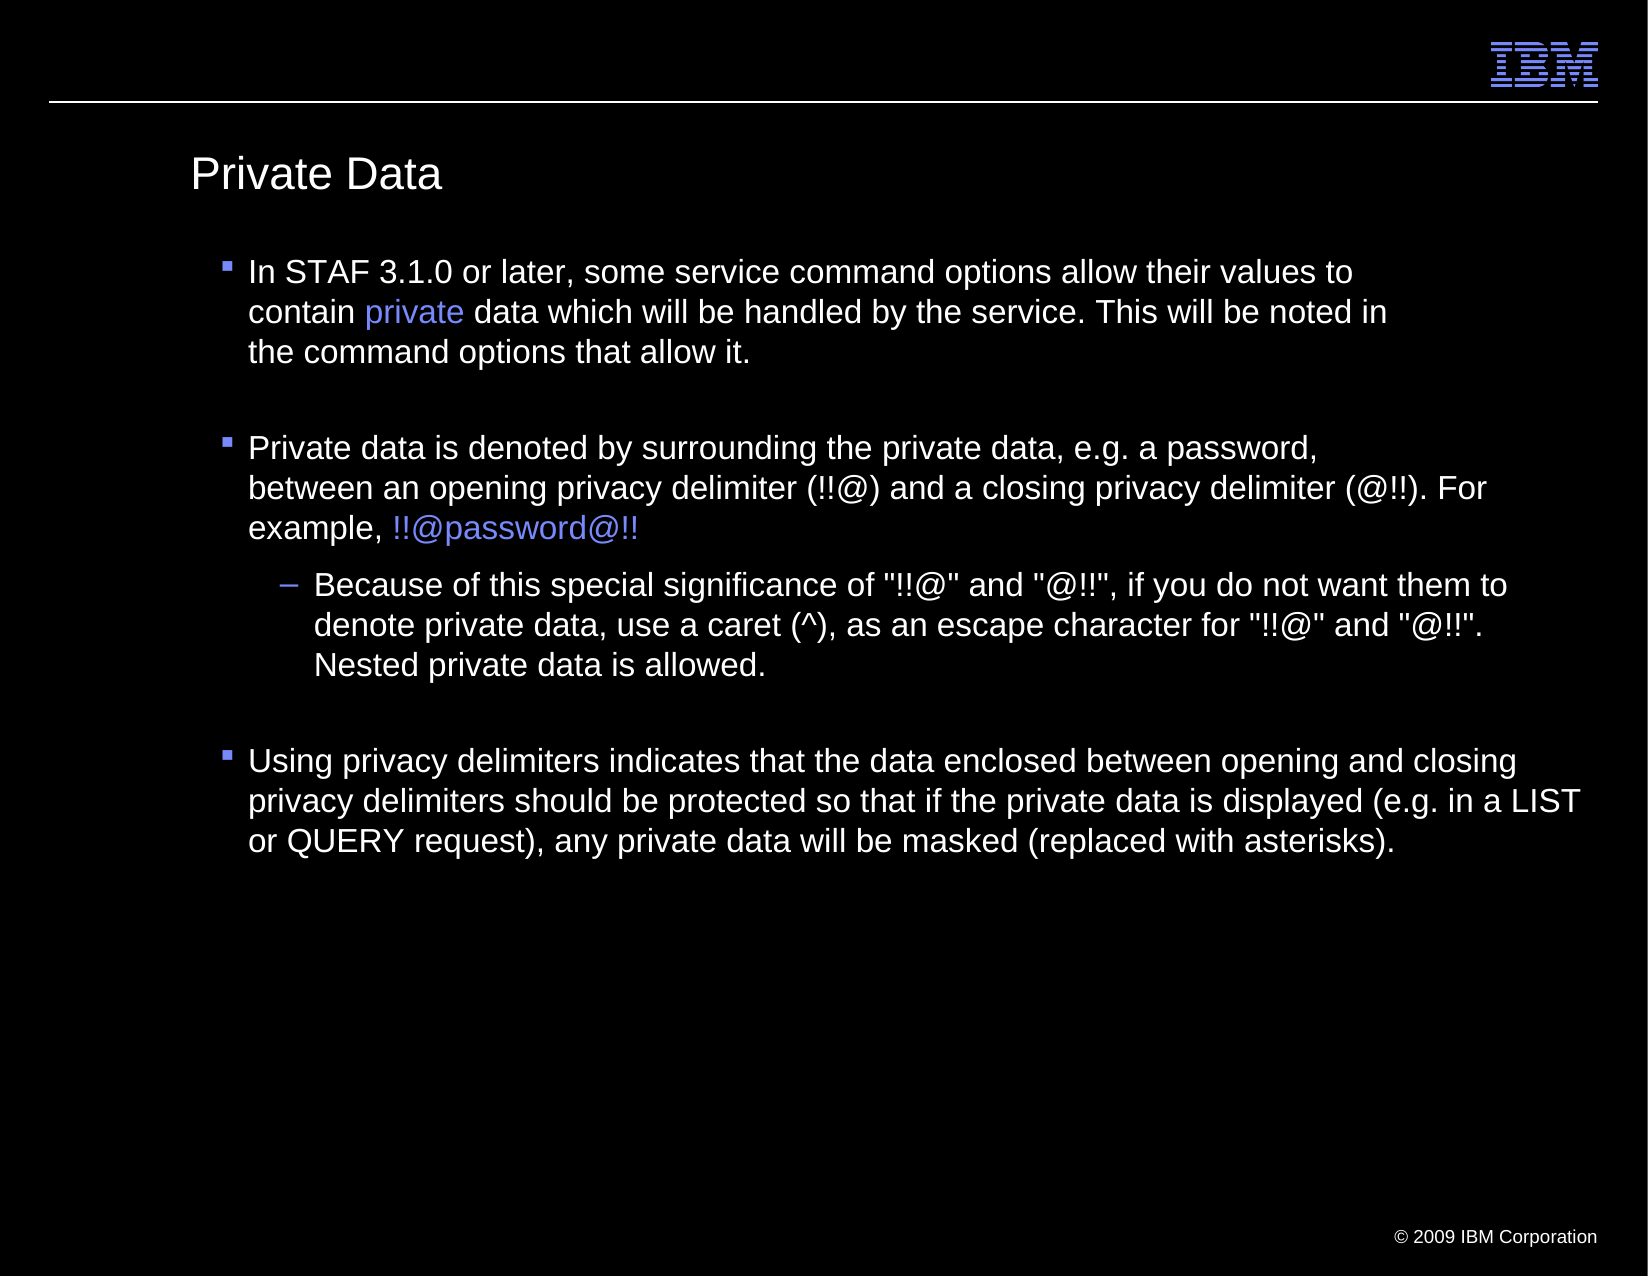

# Private Data
In STAF 3.1.0 or later, some service command options allow their values to
contain private data which will be handled by the service. This will be noted in
the command options that allow it.
Private data is denoted by surrounding the private data, e.g. a password,
between an opening privacy delimiter (!!@) and a closing privacy delimiter (@!!). For example, !!@password@!!
Because of this special significance of "!!@" and "@!!", if you do not want them to denote private data, use a caret (^), as an escape character for "!!@" and "@!!". Nested private data is allowed.
Using privacy delimiters indicates that the data enclosed between opening and closing privacy delimiters should be protected so that if the private data is displayed (e.g. in a LIST or QUERY request), any private data will be masked (replaced with asterisks).